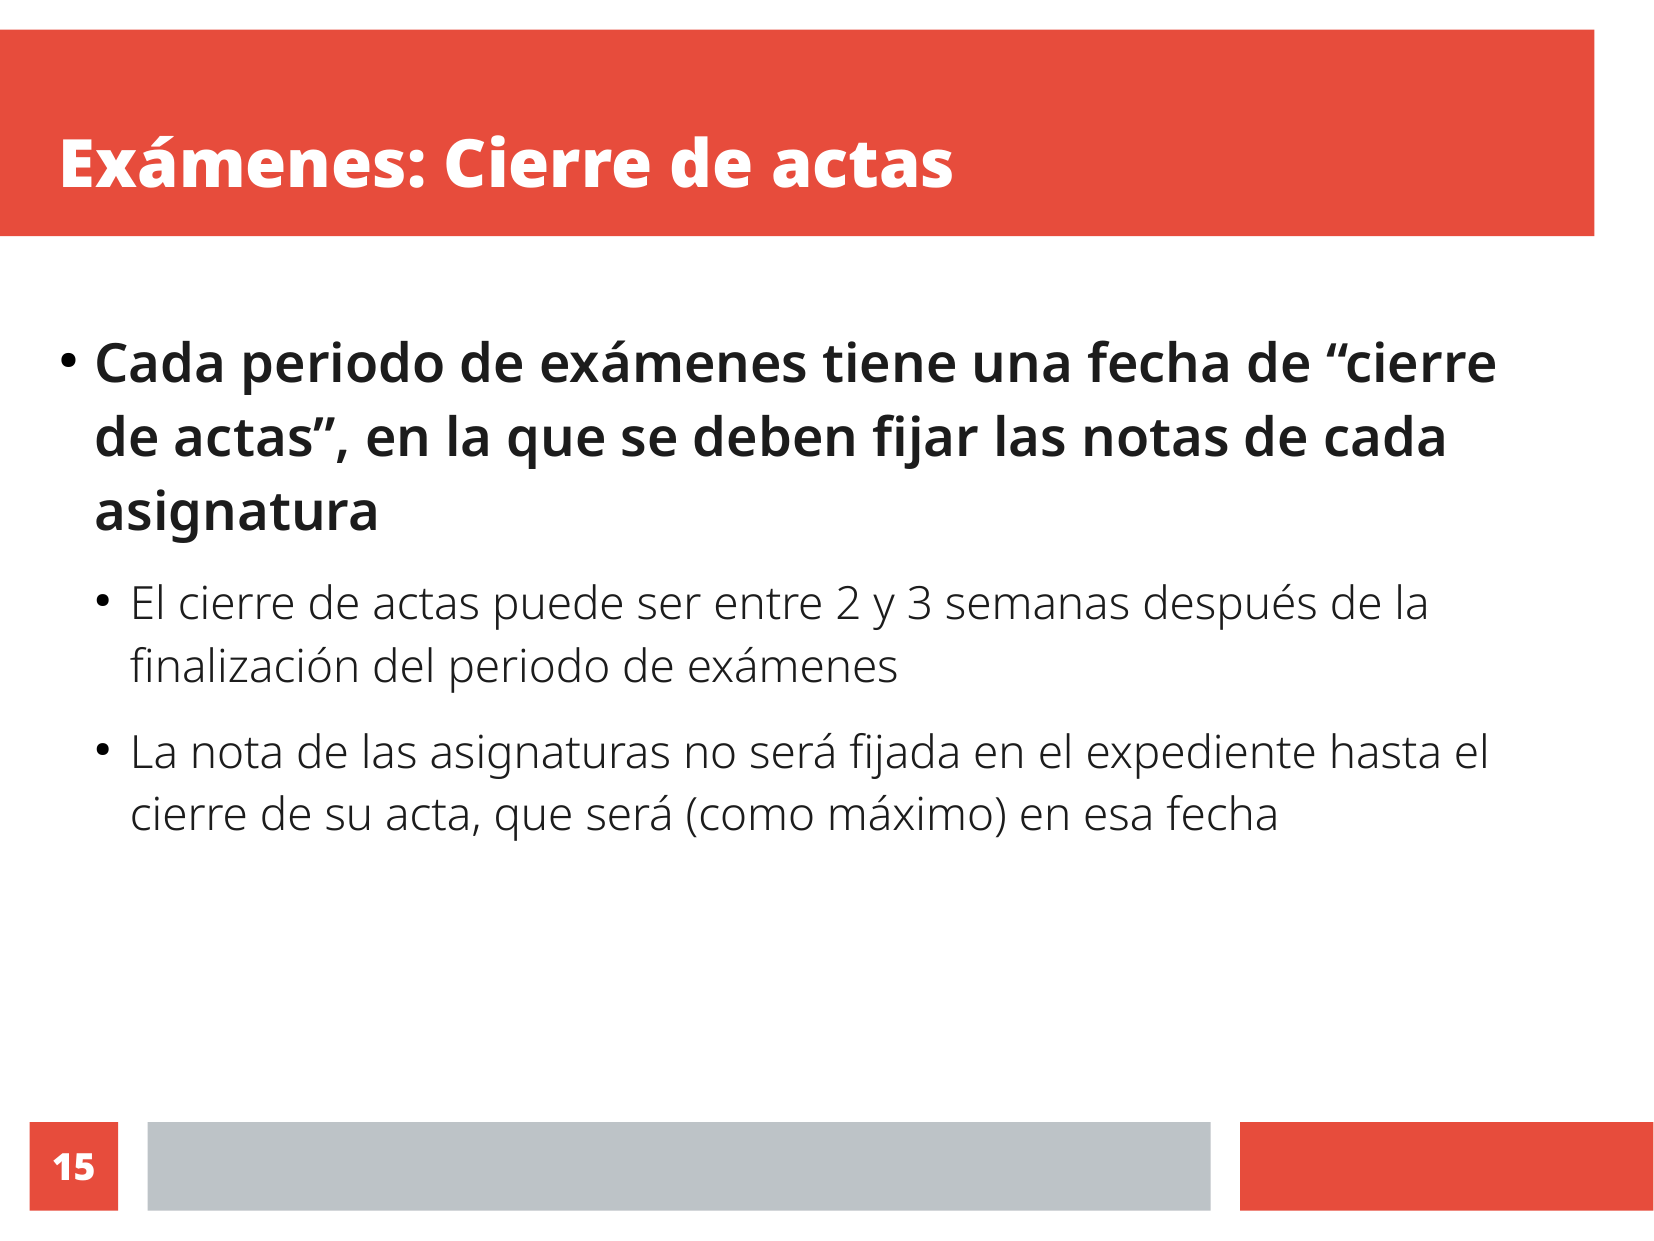

# Exámenes: Cierre de actas
Cada periodo de exámenes tiene una fecha de “cierre de actas”, en la que se deben fijar las notas de cada asignatura
El cierre de actas puede ser entre 2 y 3 semanas después de la finalización del periodo de exámenes
La nota de las asignaturas no será fijada en el expediente hasta el cierre de su acta, que será (como máximo) en esa fecha
15